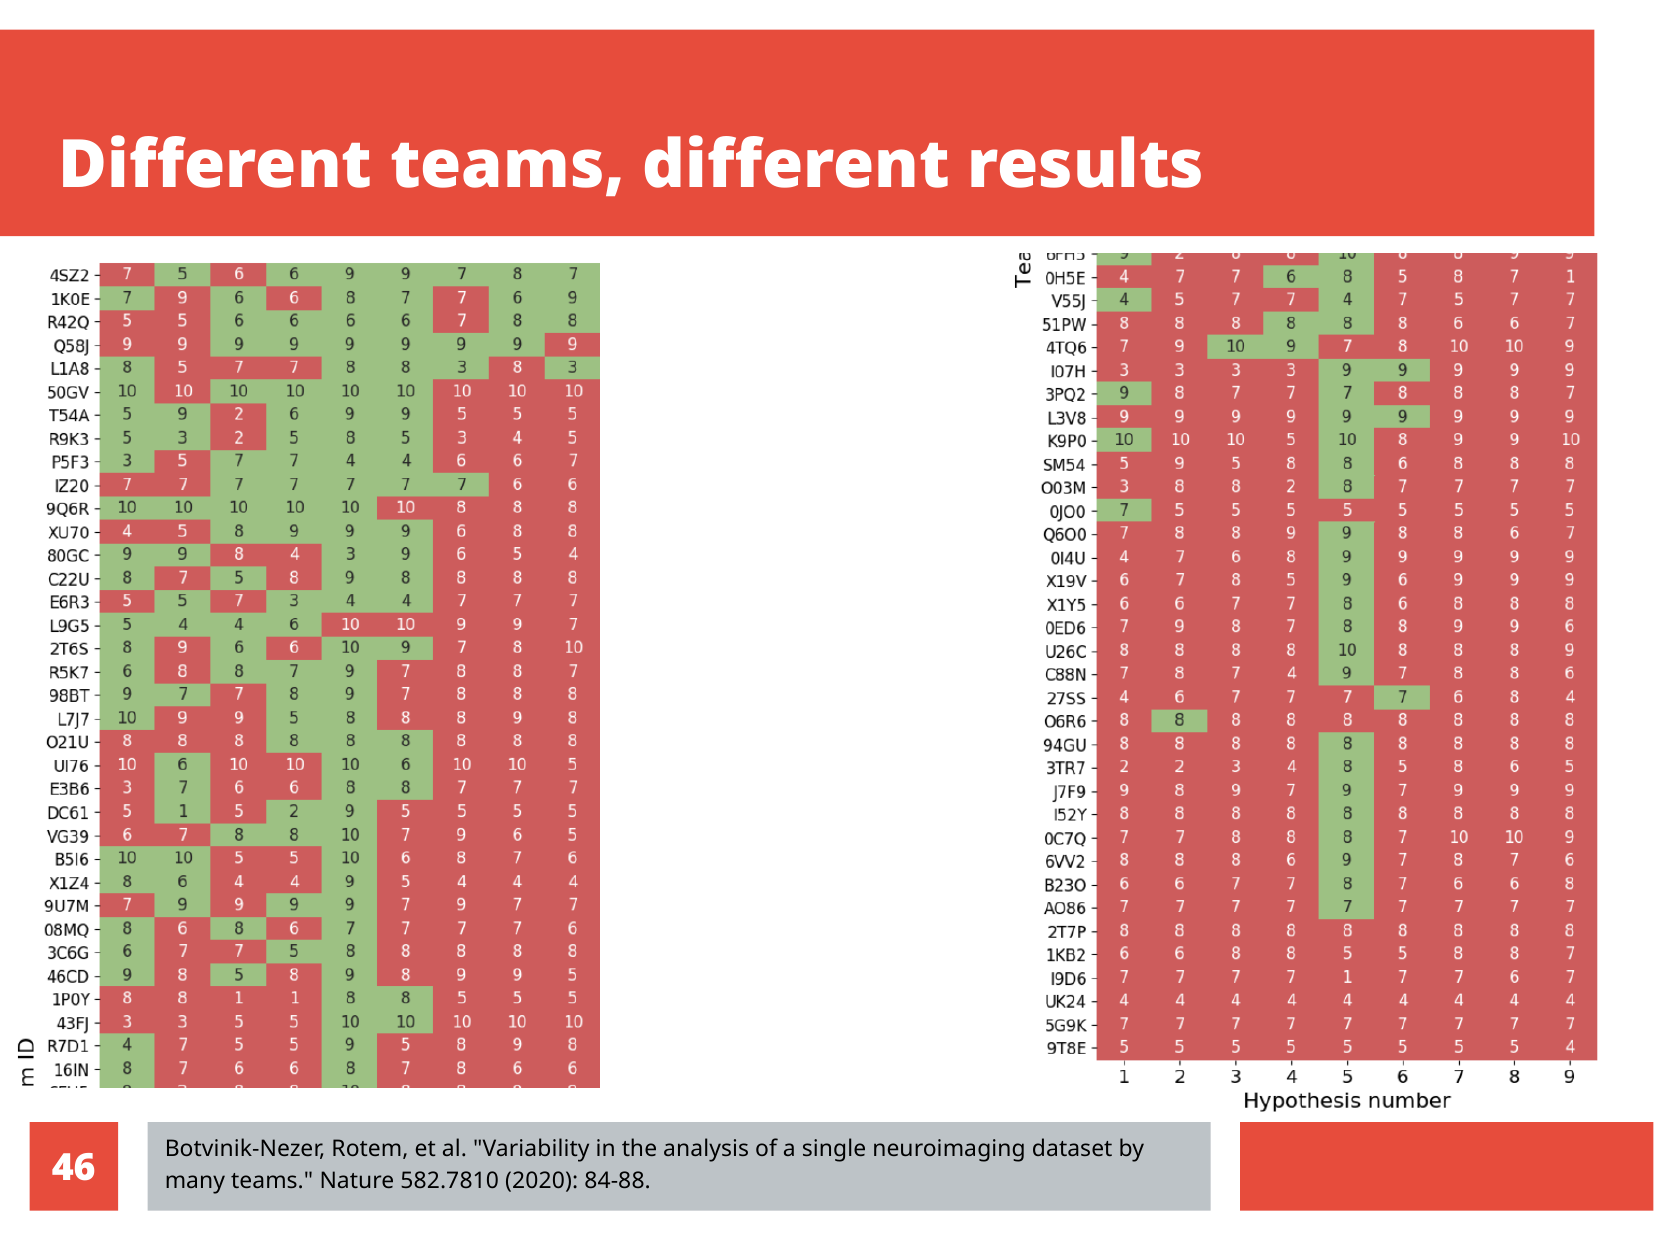

# Different teams, different results
46
Botvinik-Nezer, Rotem, et al. "Variability in the analysis of a single neuroimaging dataset by many teams." Nature 582.7810 (2020): 84-88.